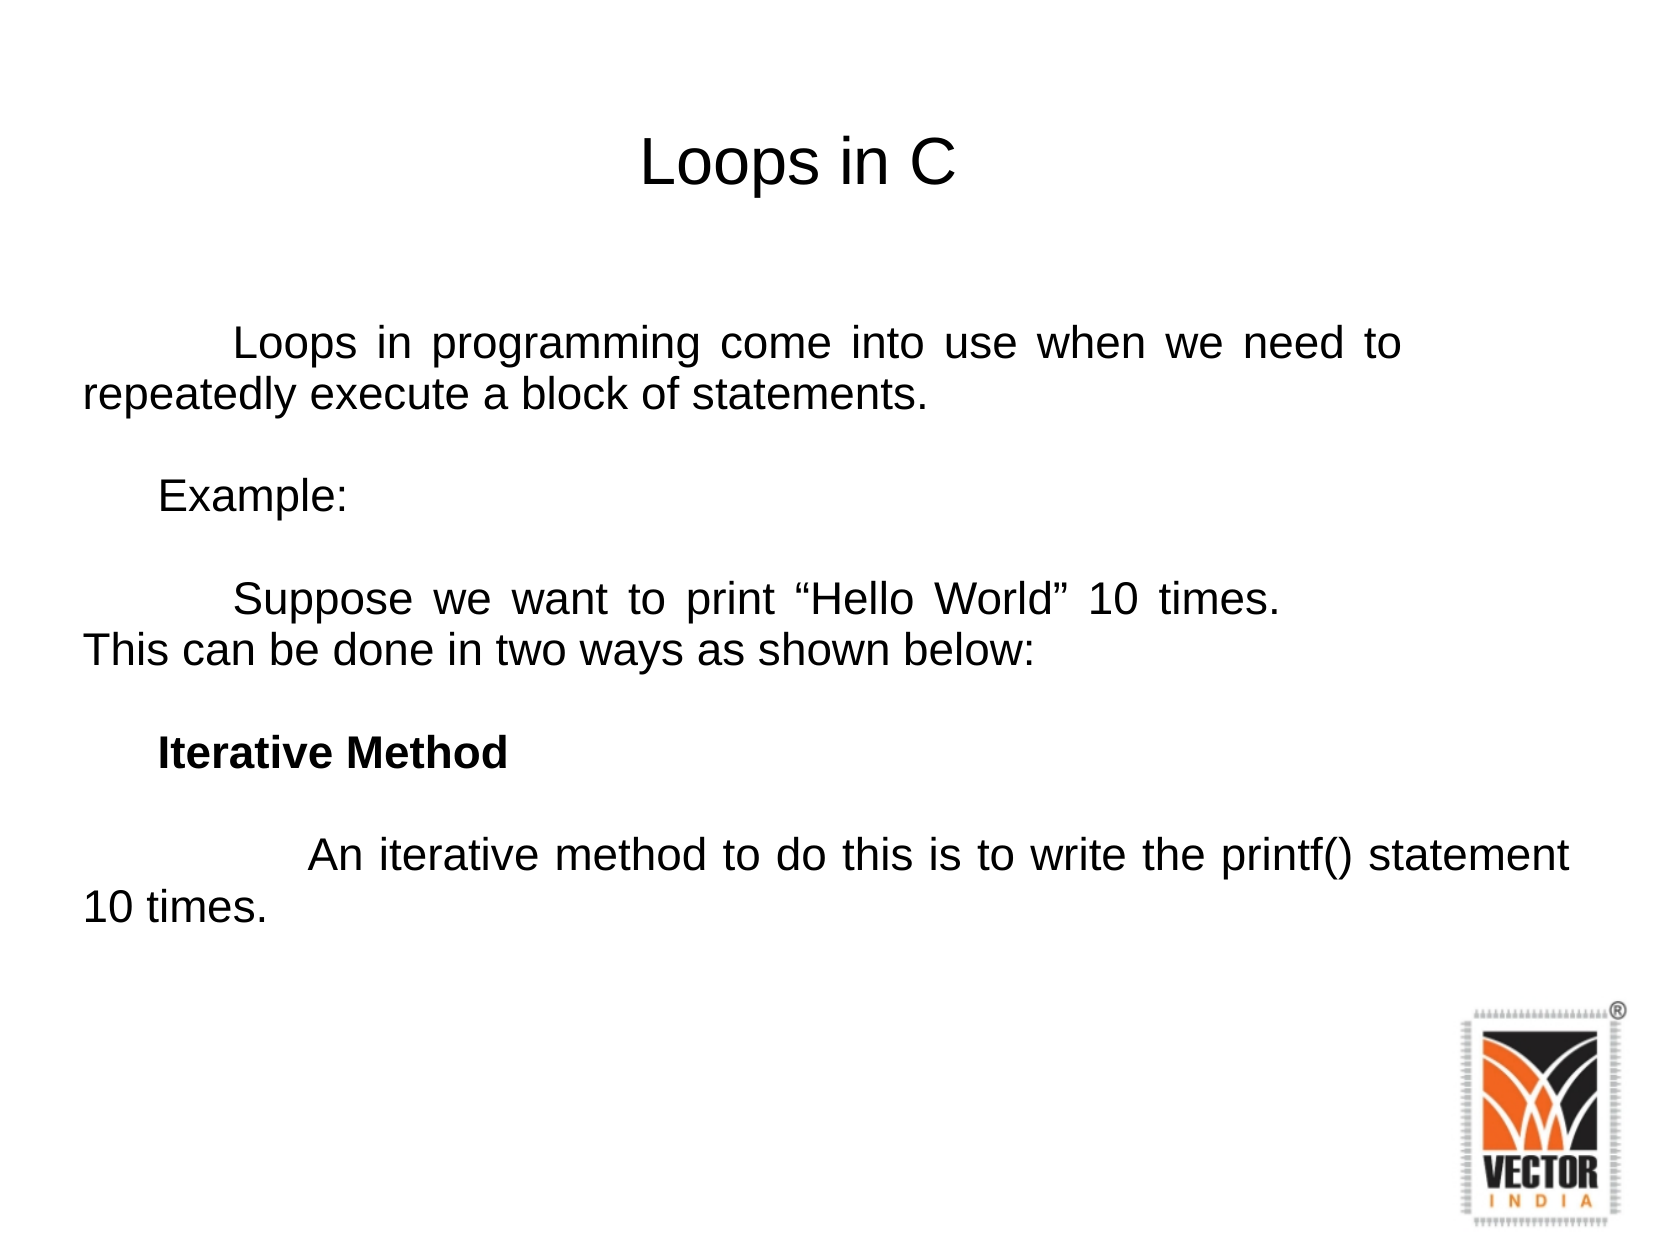

Loops in programming come into use when we need to 		repeatedly execute a block of statements.
	Example:
		Suppose we want to print “Hello World” 10 times. 				This can be done in two ways as shown below:
	Iterative Method
			An iterative method to do this is to write the printf() statement 10 times.
# Loops in C